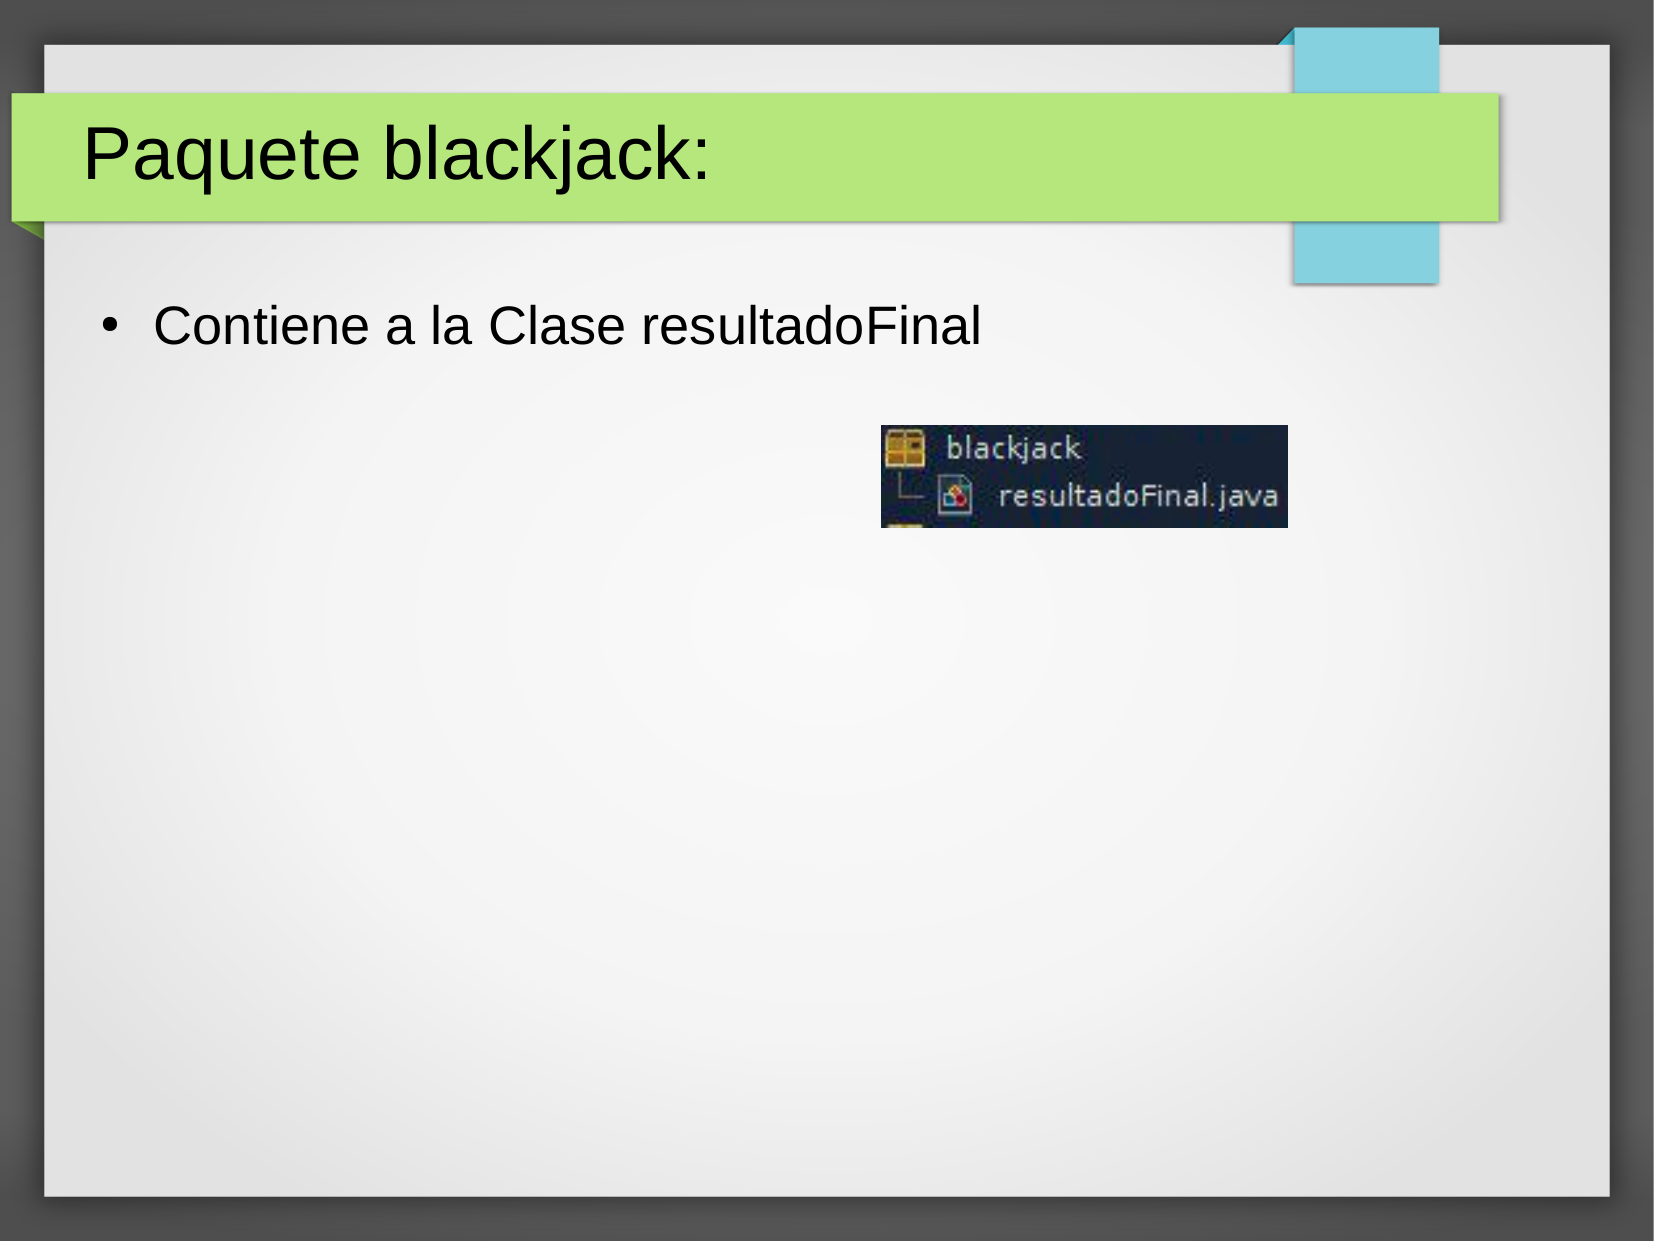

# Paquete blackjack:
Contiene a la Clase resultadoFinal